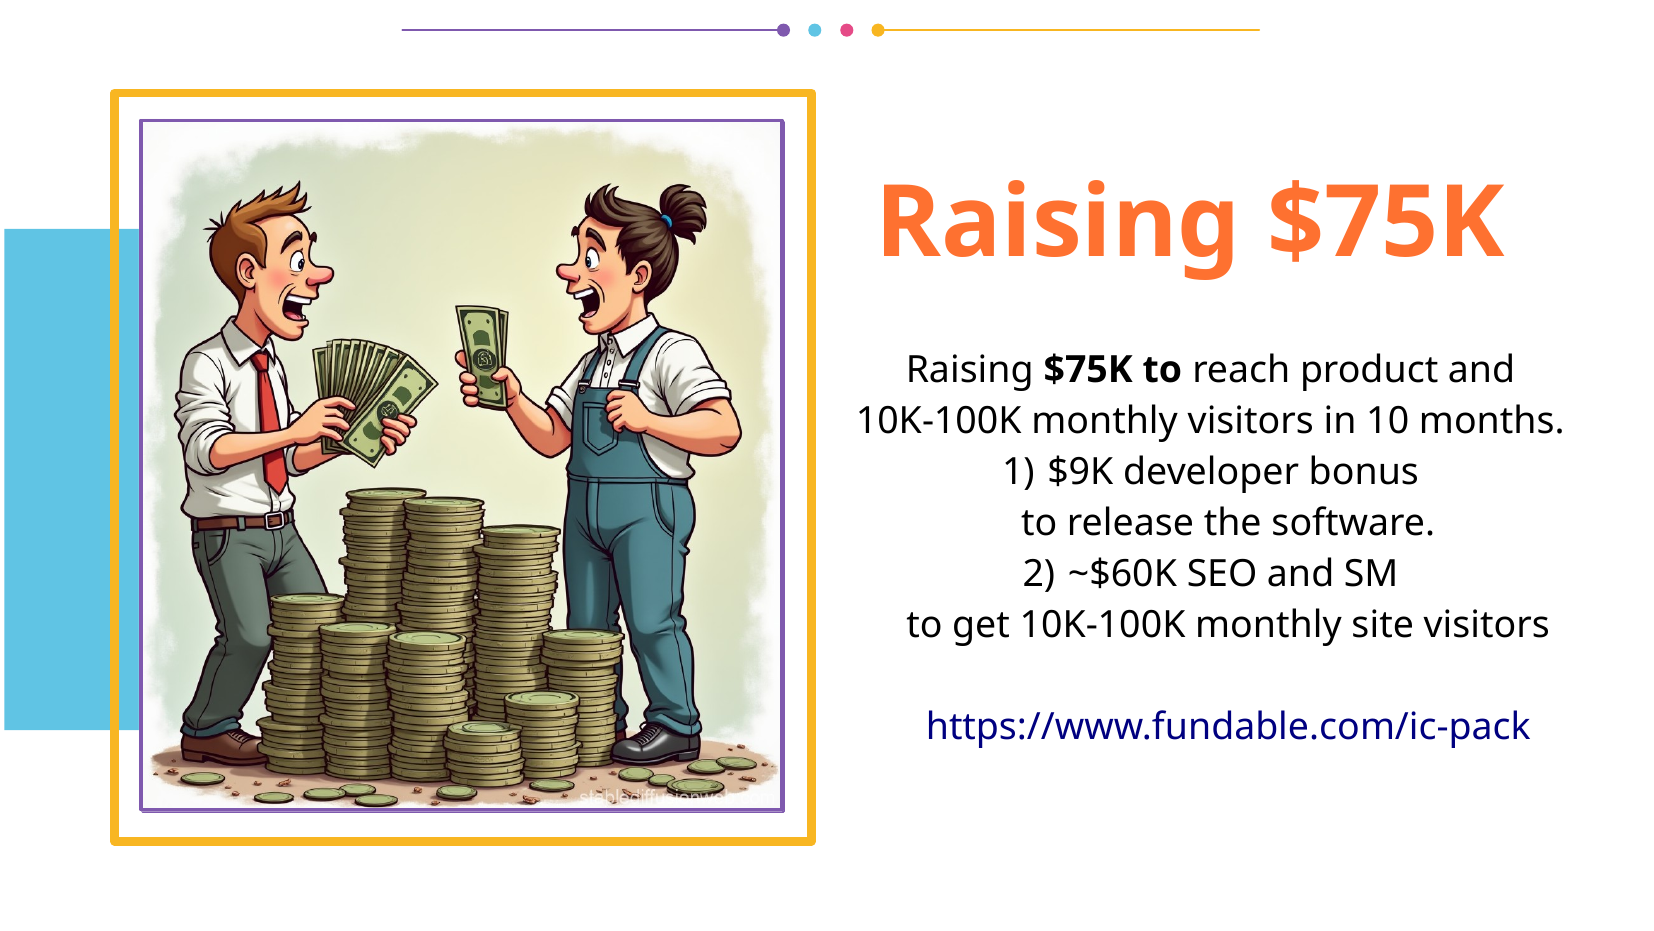

# Raising $75K
Raising $75K to reach product and
10K-100K monthly visitors in 10 months.
 $9K developer bonus
to release the software.
 ~$60K SEO and SM
to get 10K-100K monthly site visitors
https://www.fundable.com/ic-pack